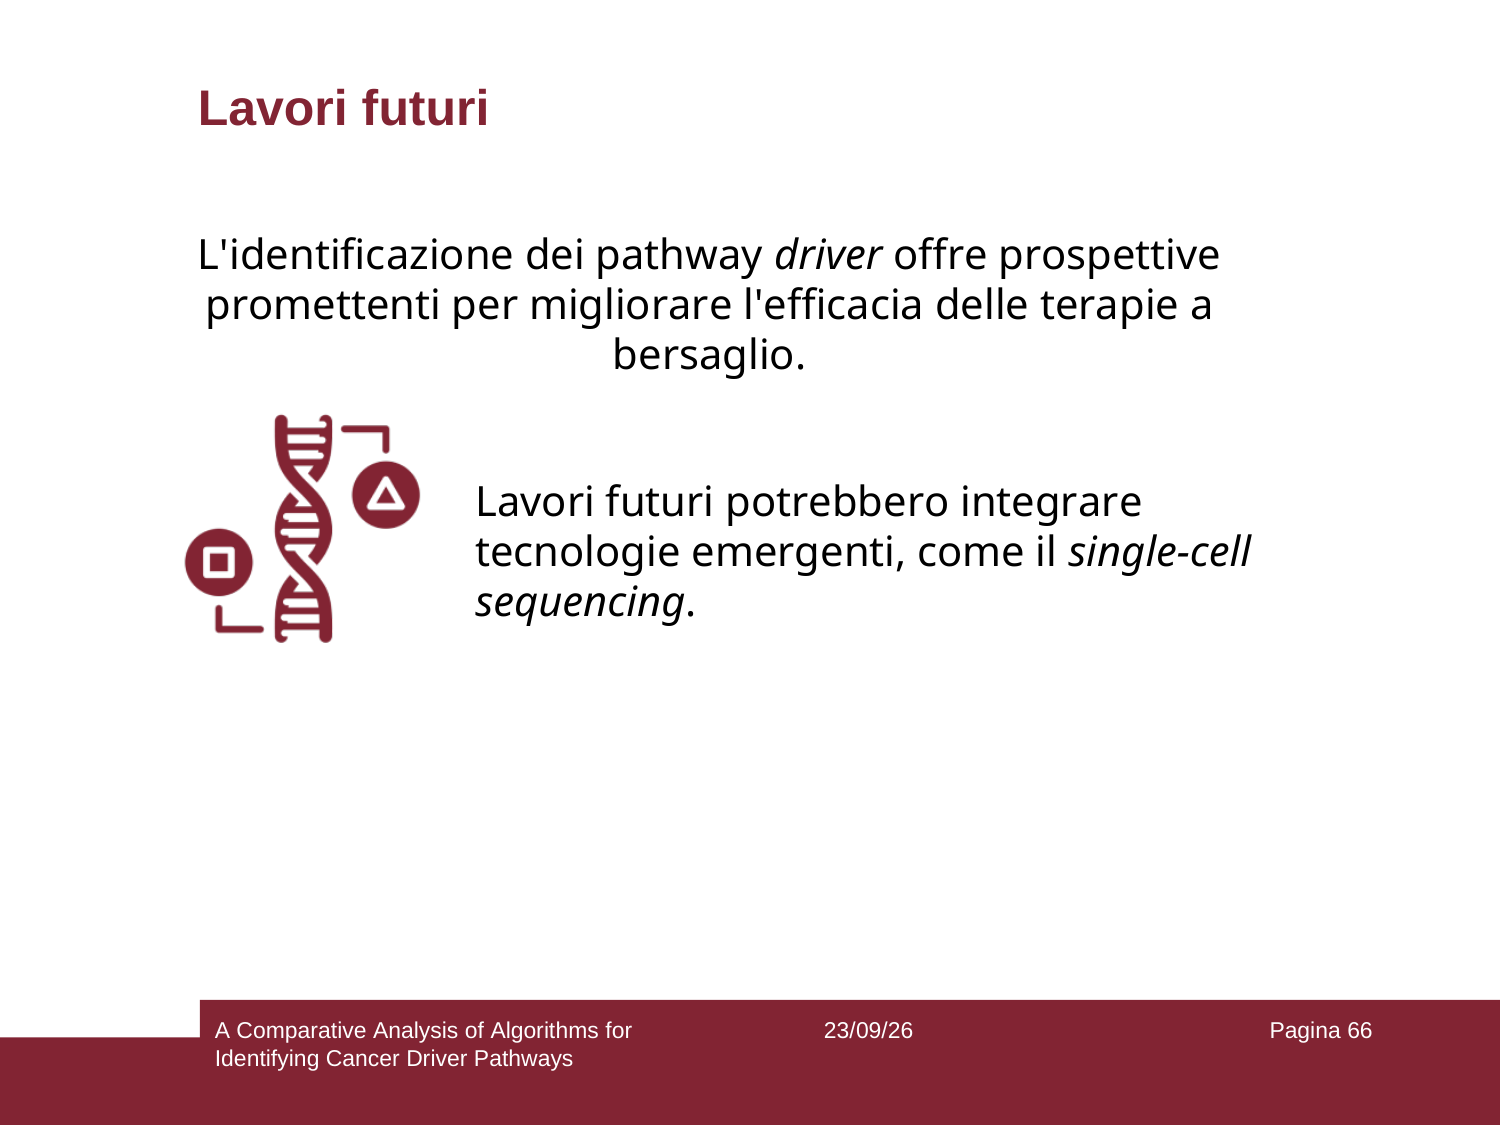

# Lavori futuri
L'identificazione dei pathway driver offre prospettive promettenti per migliorare l'efficacia delle terapie a bersaglio.
Lavori futuri potrebbero integrare tecnologie emergenti, come il single-cell sequencing.
A Comparative Analysis of Algorithms for Identifying Cancer Driver Pathways
Pagina